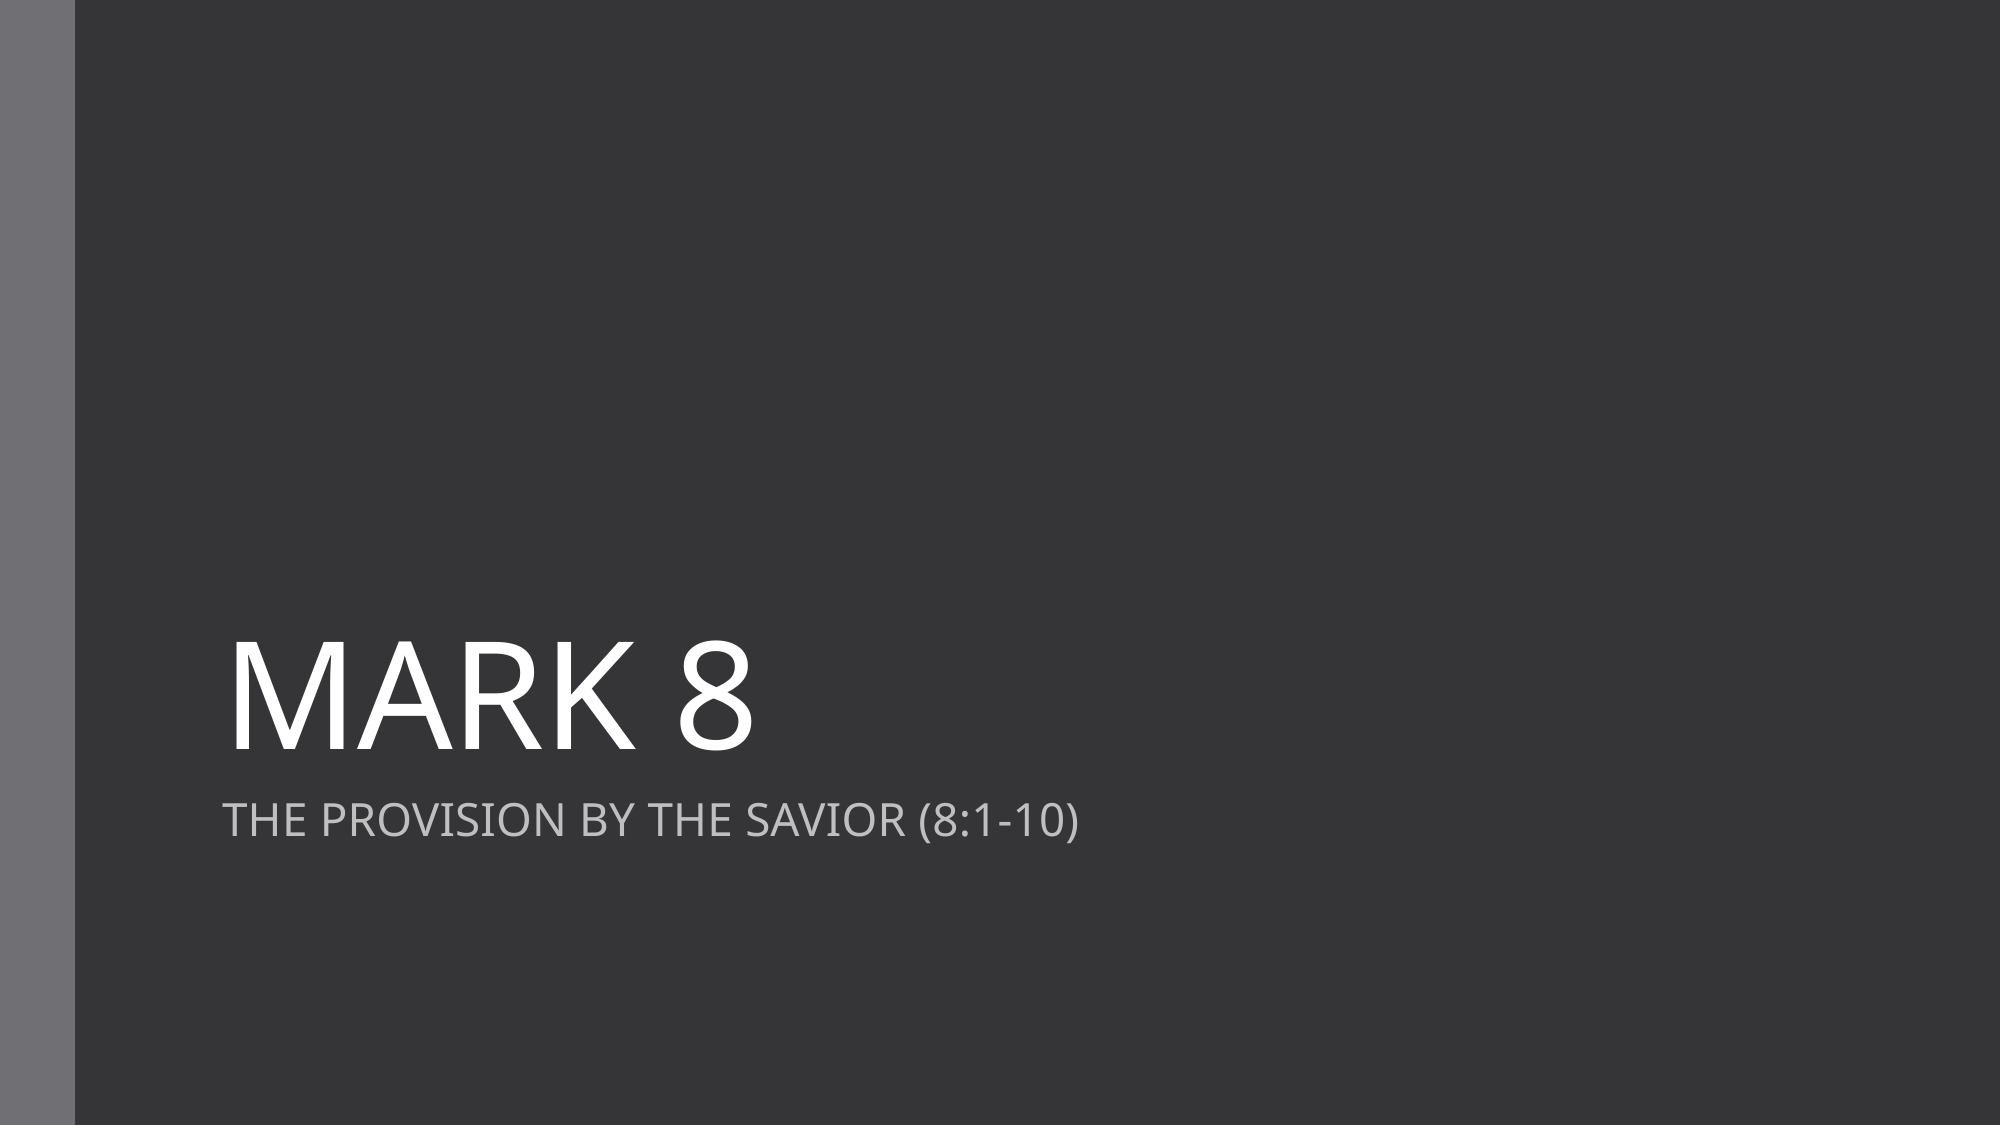

# MARK 8
THE PROVISION BY THE SAVIOR (8:1-10)